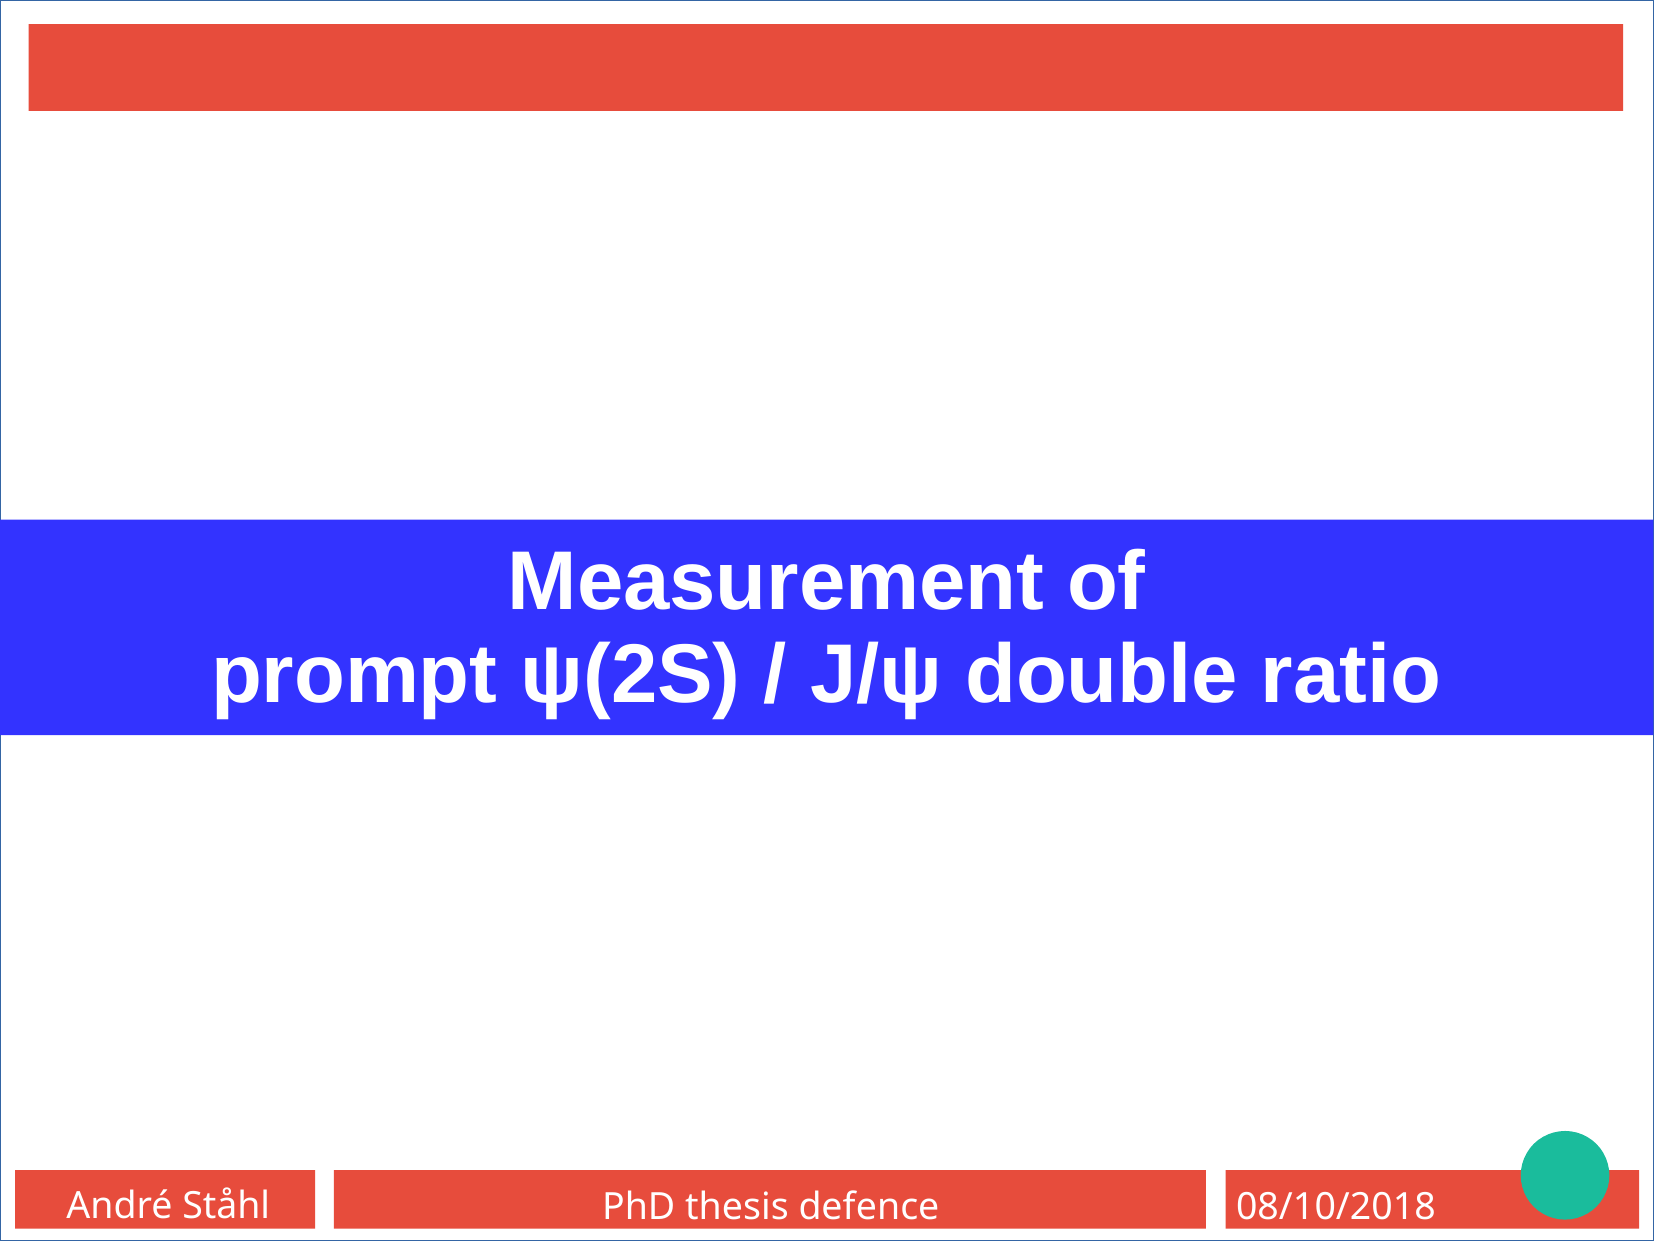

#
Measurement of
prompt ψ(2S) / J/ψ double ratio
08/10/2018